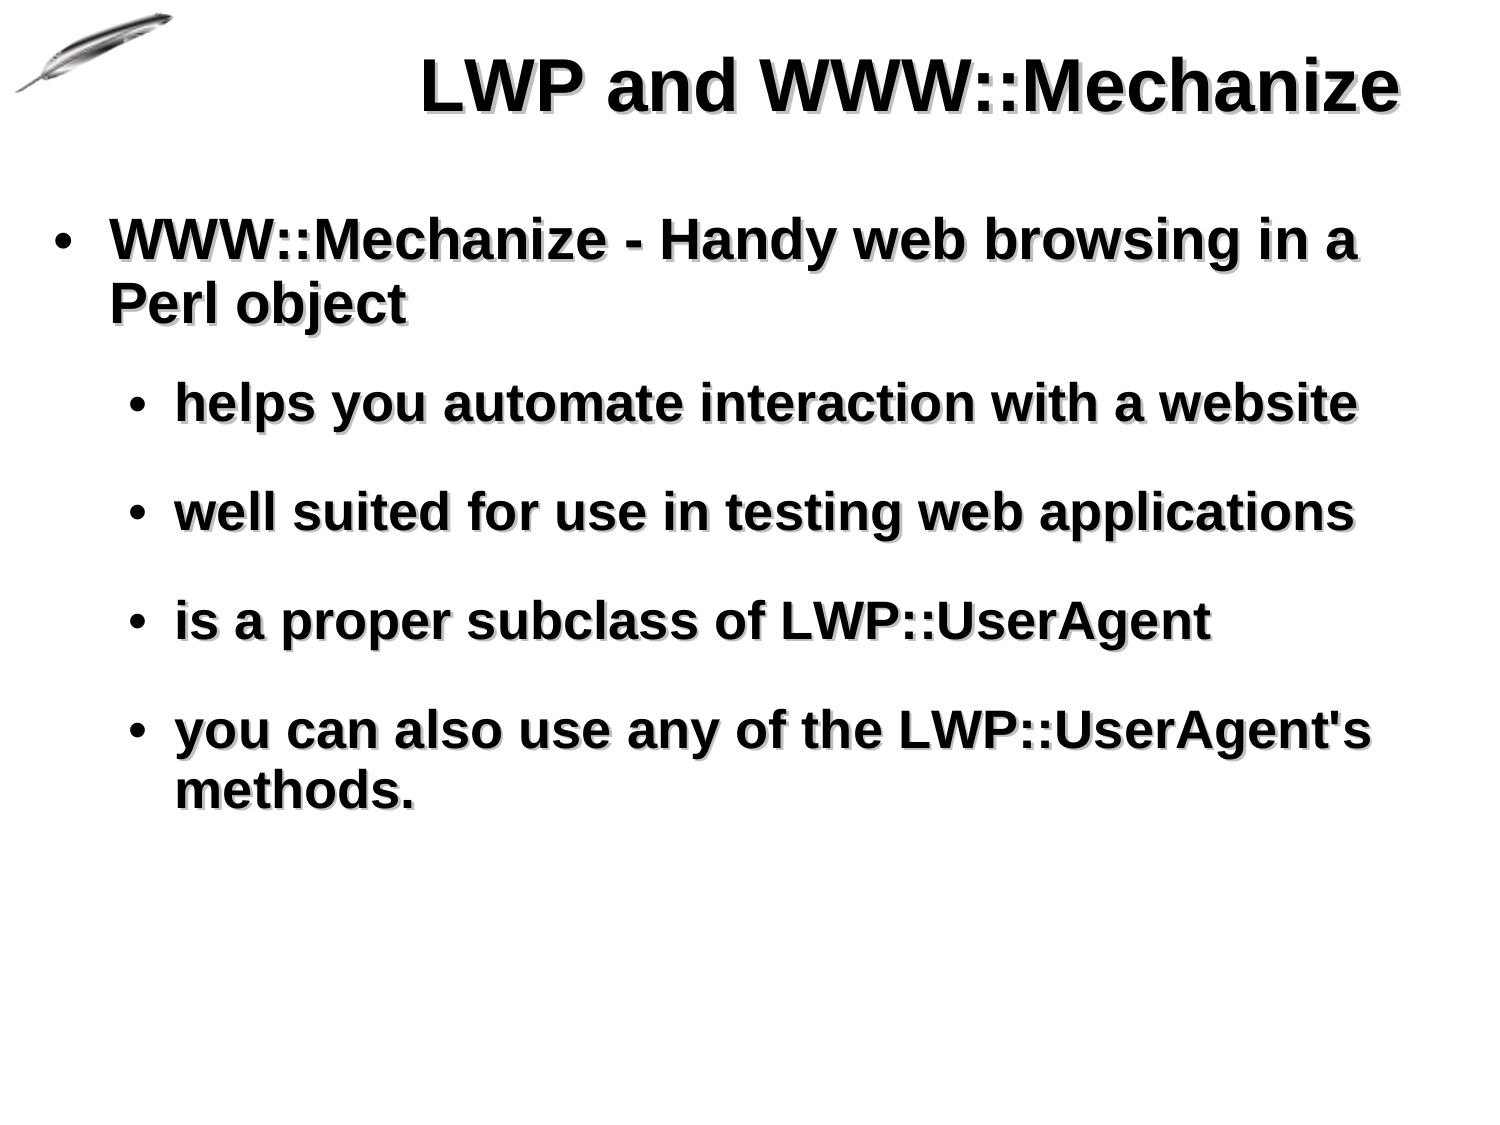

# LWP and WWW::Mechanize
WWW::Mechanize - Handy web browsing in a Perl object
helps you automate interaction with a website
well suited for use in testing web applications
is a proper subclass of LWP::UserAgent
you can also use any of the LWP::UserAgent's methods.